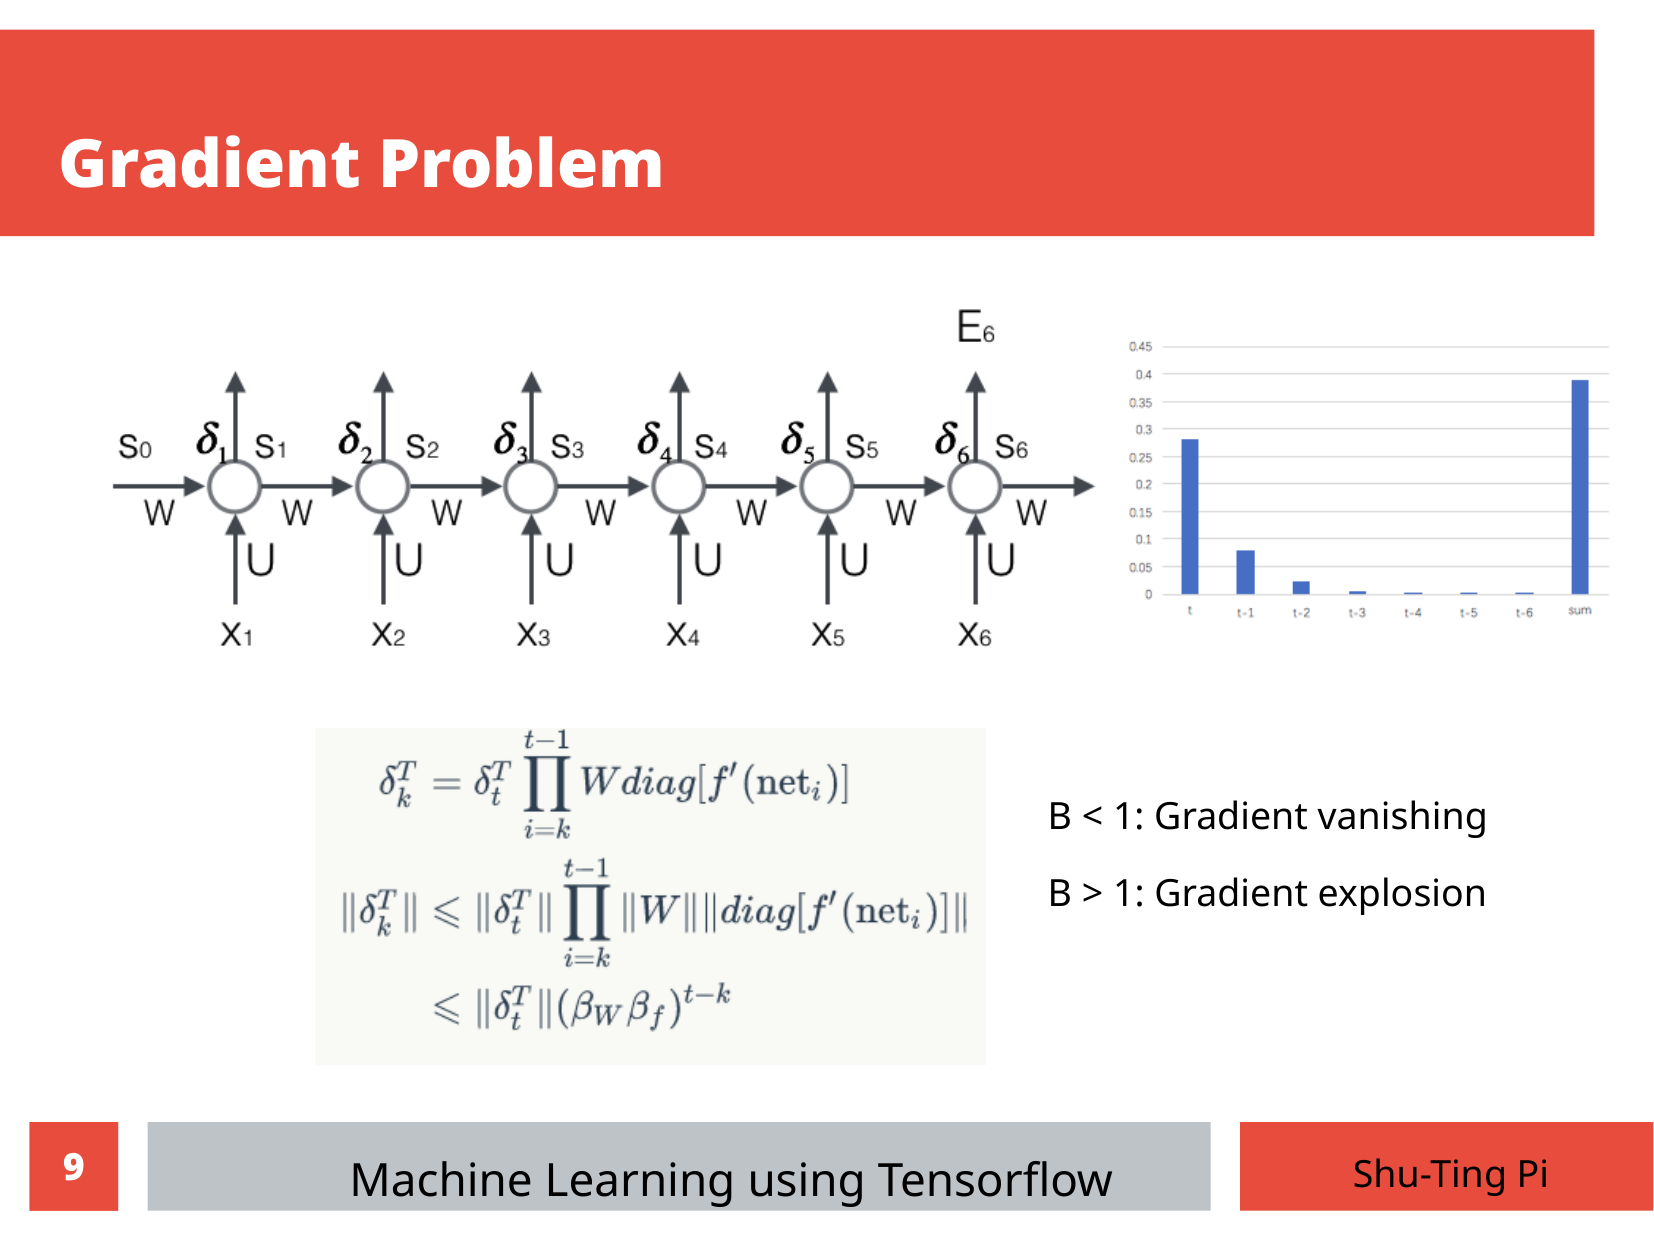

# Gradient Problem
B < 1: Gradient vanishing
B > 1: Gradient explosion
9
Machine Learning using Tensorflow
Shu-Ting Pi